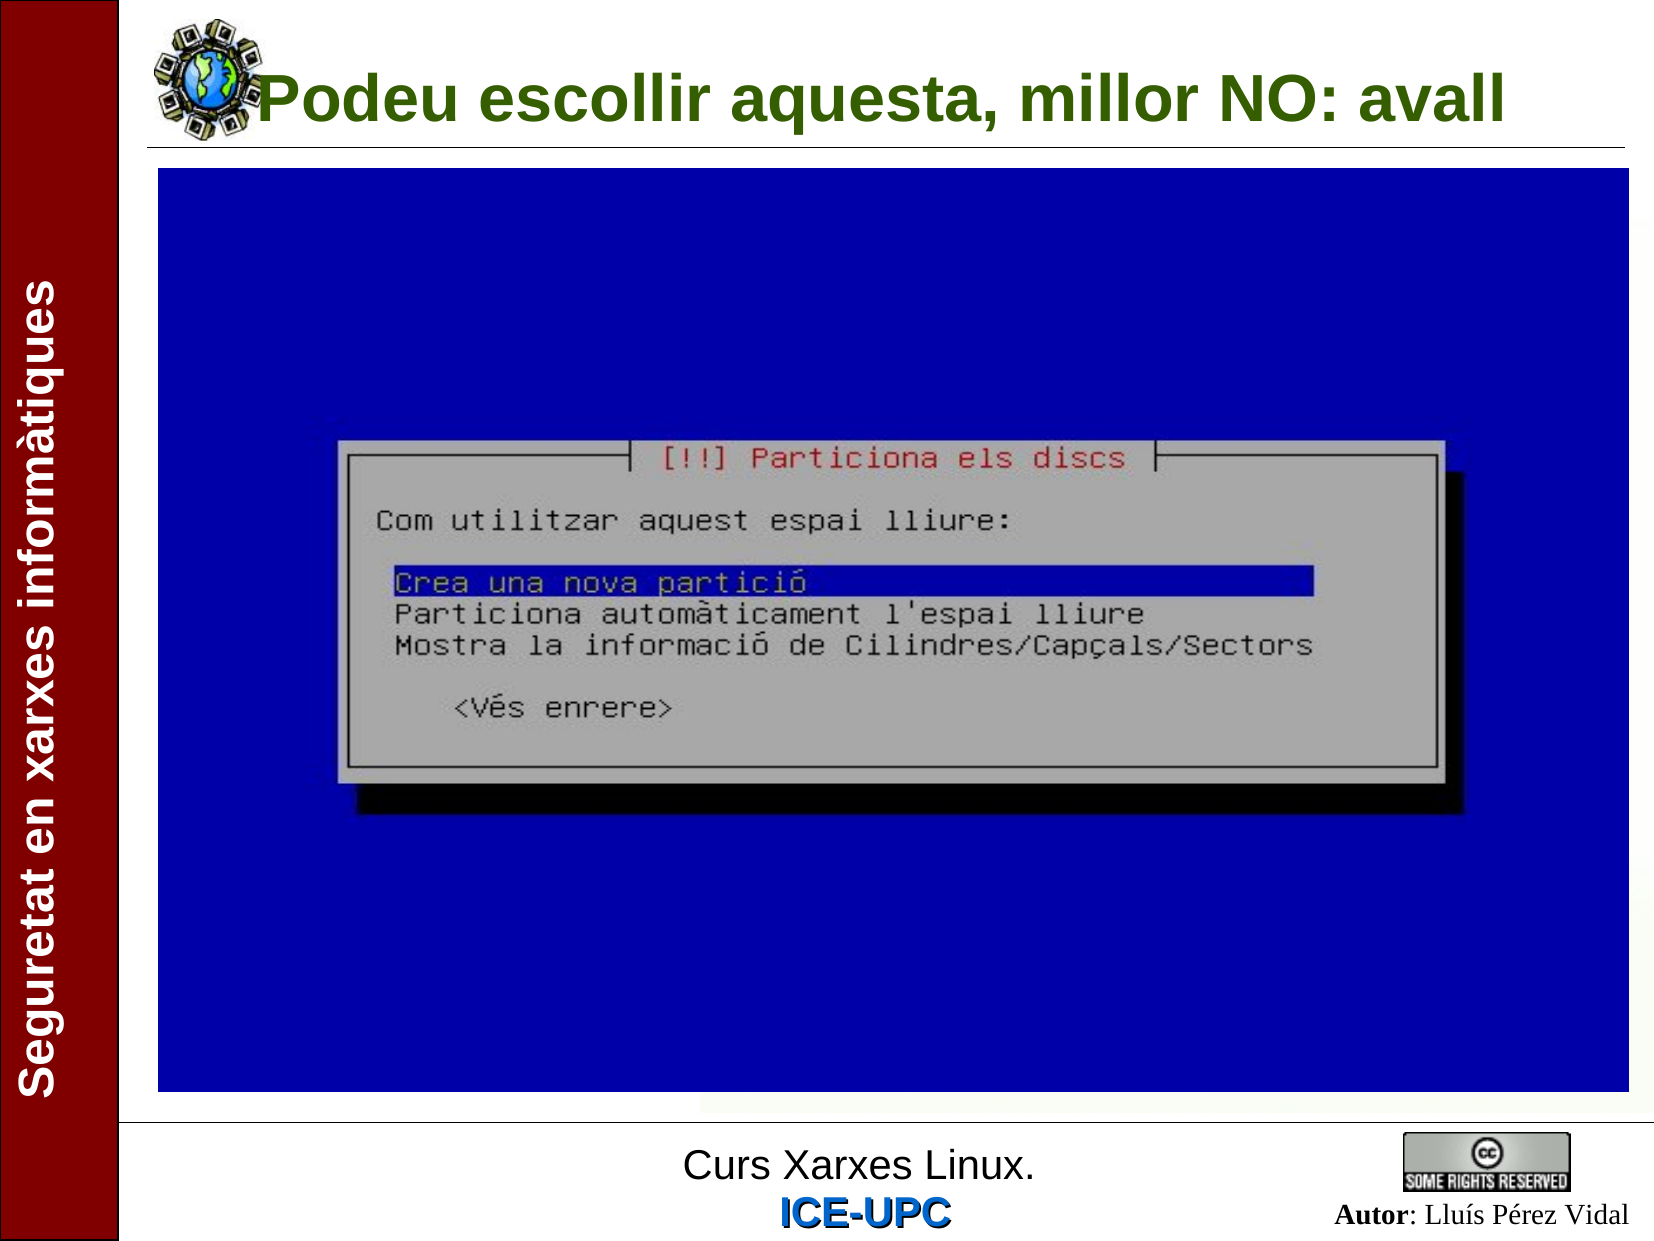

# Podeu escollir aquesta, millor NO: avall
 Croquis d'arquitectura mostrant les 3 zones